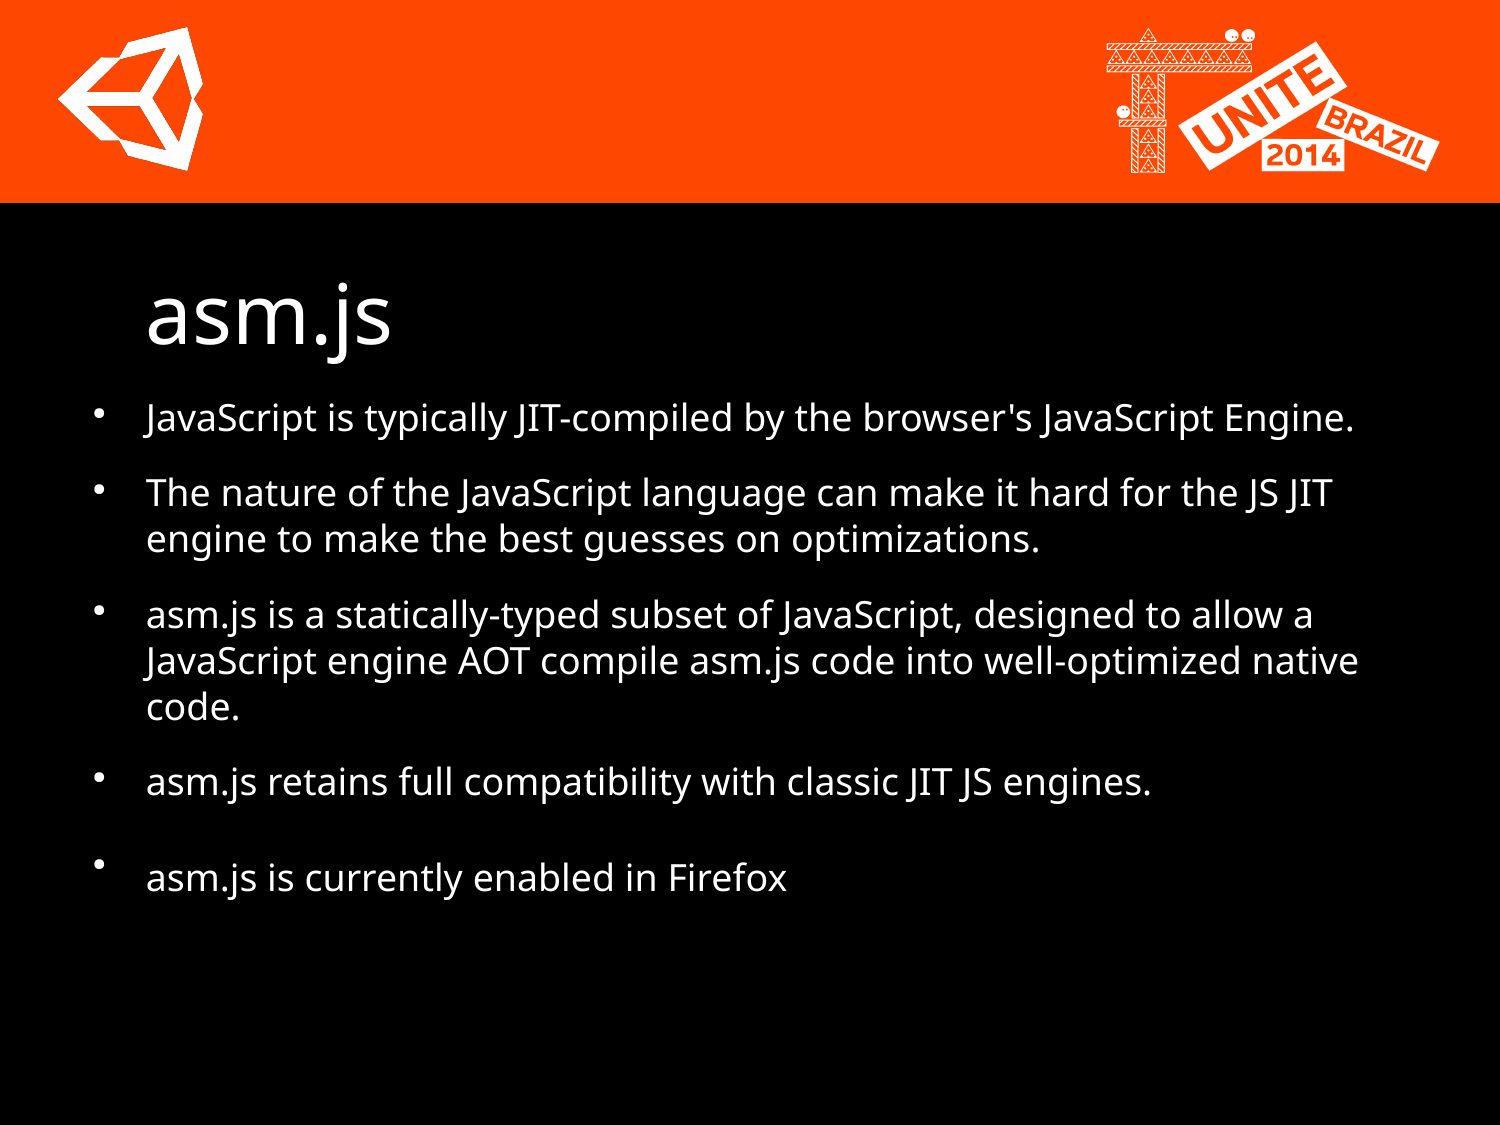

asm.js
JavaScript is typically JIT-compiled by the browser's JavaScript Engine.
The nature of the JavaScript language can make it hard for the JS JIT engine to make the best guesses on optimizations.
asm.js is a statically-typed subset of JavaScript, designed to allow a JavaScript engine AOT compile asm.js code into well-optimized native code.
asm.js retains full compatibility with classic JIT JS engines.
asm.js is currently enabled in Firefox
#